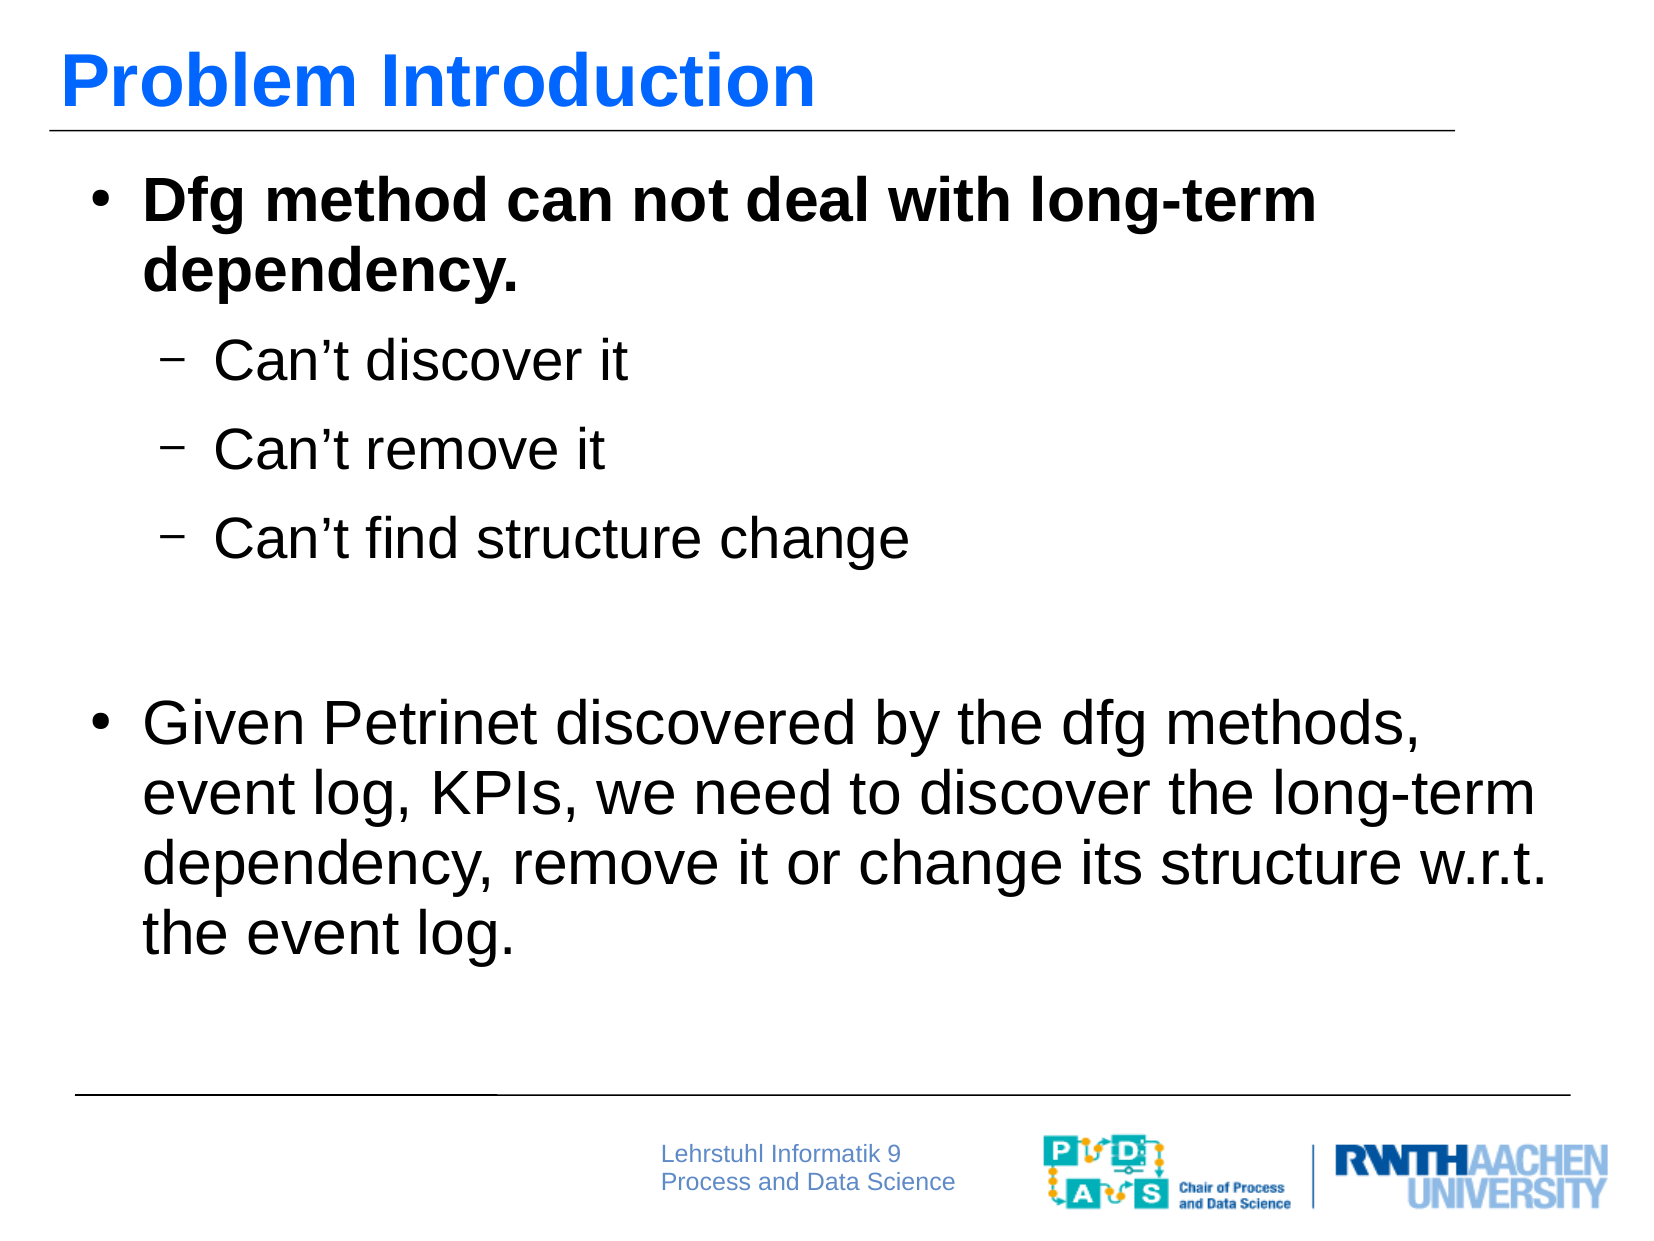

# Problem Introduction
Dfg method can not deal with long-term dependency.
Can’t discover it
Can’t remove it
Can’t find structure change
Given Petrinet discovered by the dfg methods, event log, KPIs, we need to discover the long-term dependency, remove it or change its structure w.r.t. the event log.